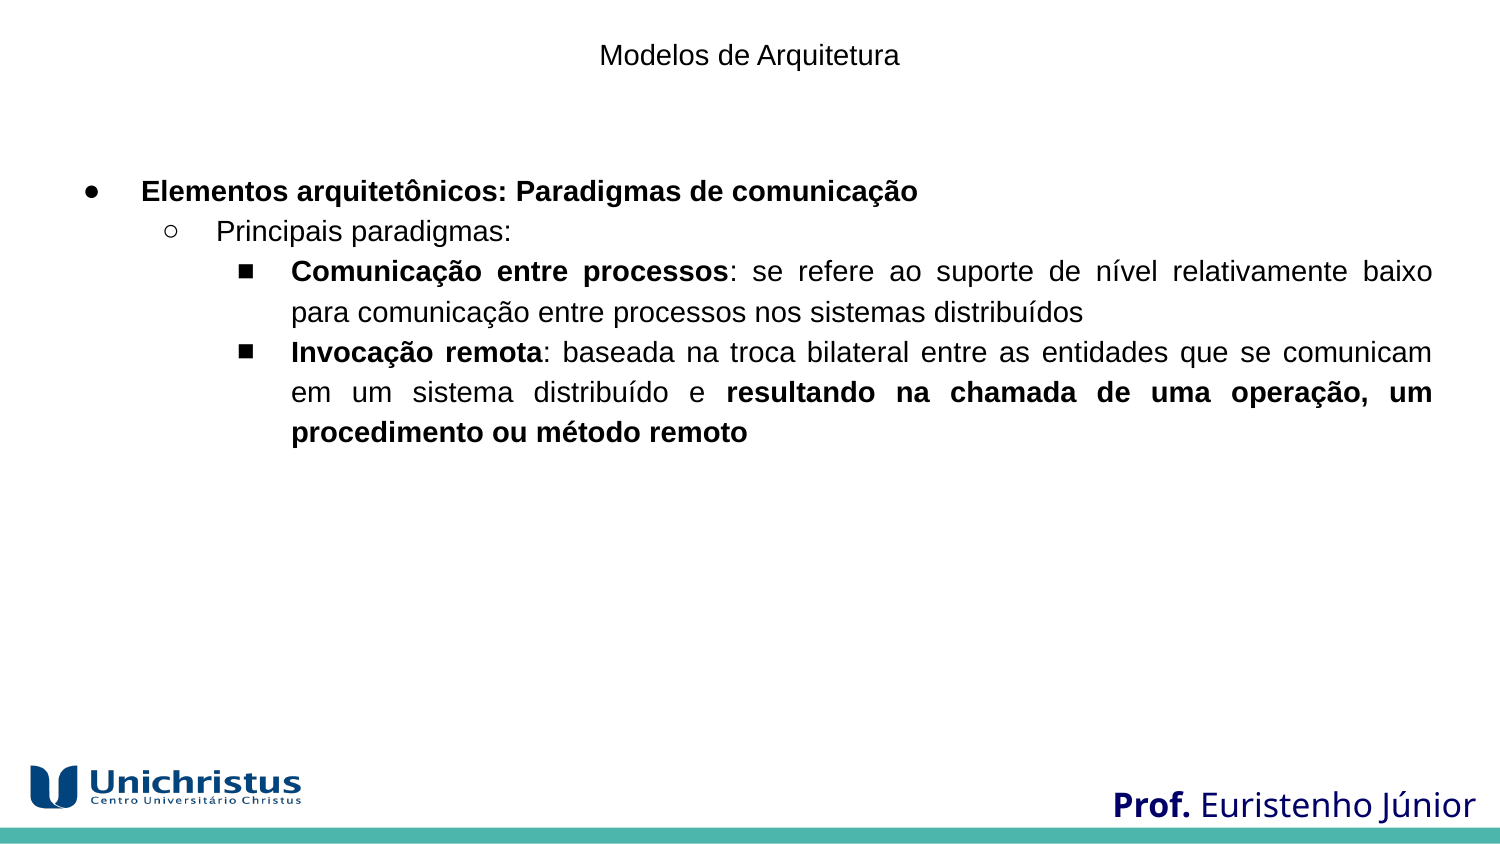

# Modelos de Arquitetura
Elementos arquitetônicos: Paradigmas de comunicação
Principais paradigmas:
Comunicação entre processos: se refere ao suporte de nível relativamente baixo para comunicação entre processos nos sistemas distribuídos
Invocação remota: baseada na troca bilateral entre as entidades que se comunicam em um sistema distribuído e resultando na chamada de uma operação, um procedimento ou método remoto
Prof. Euristenho Júnior